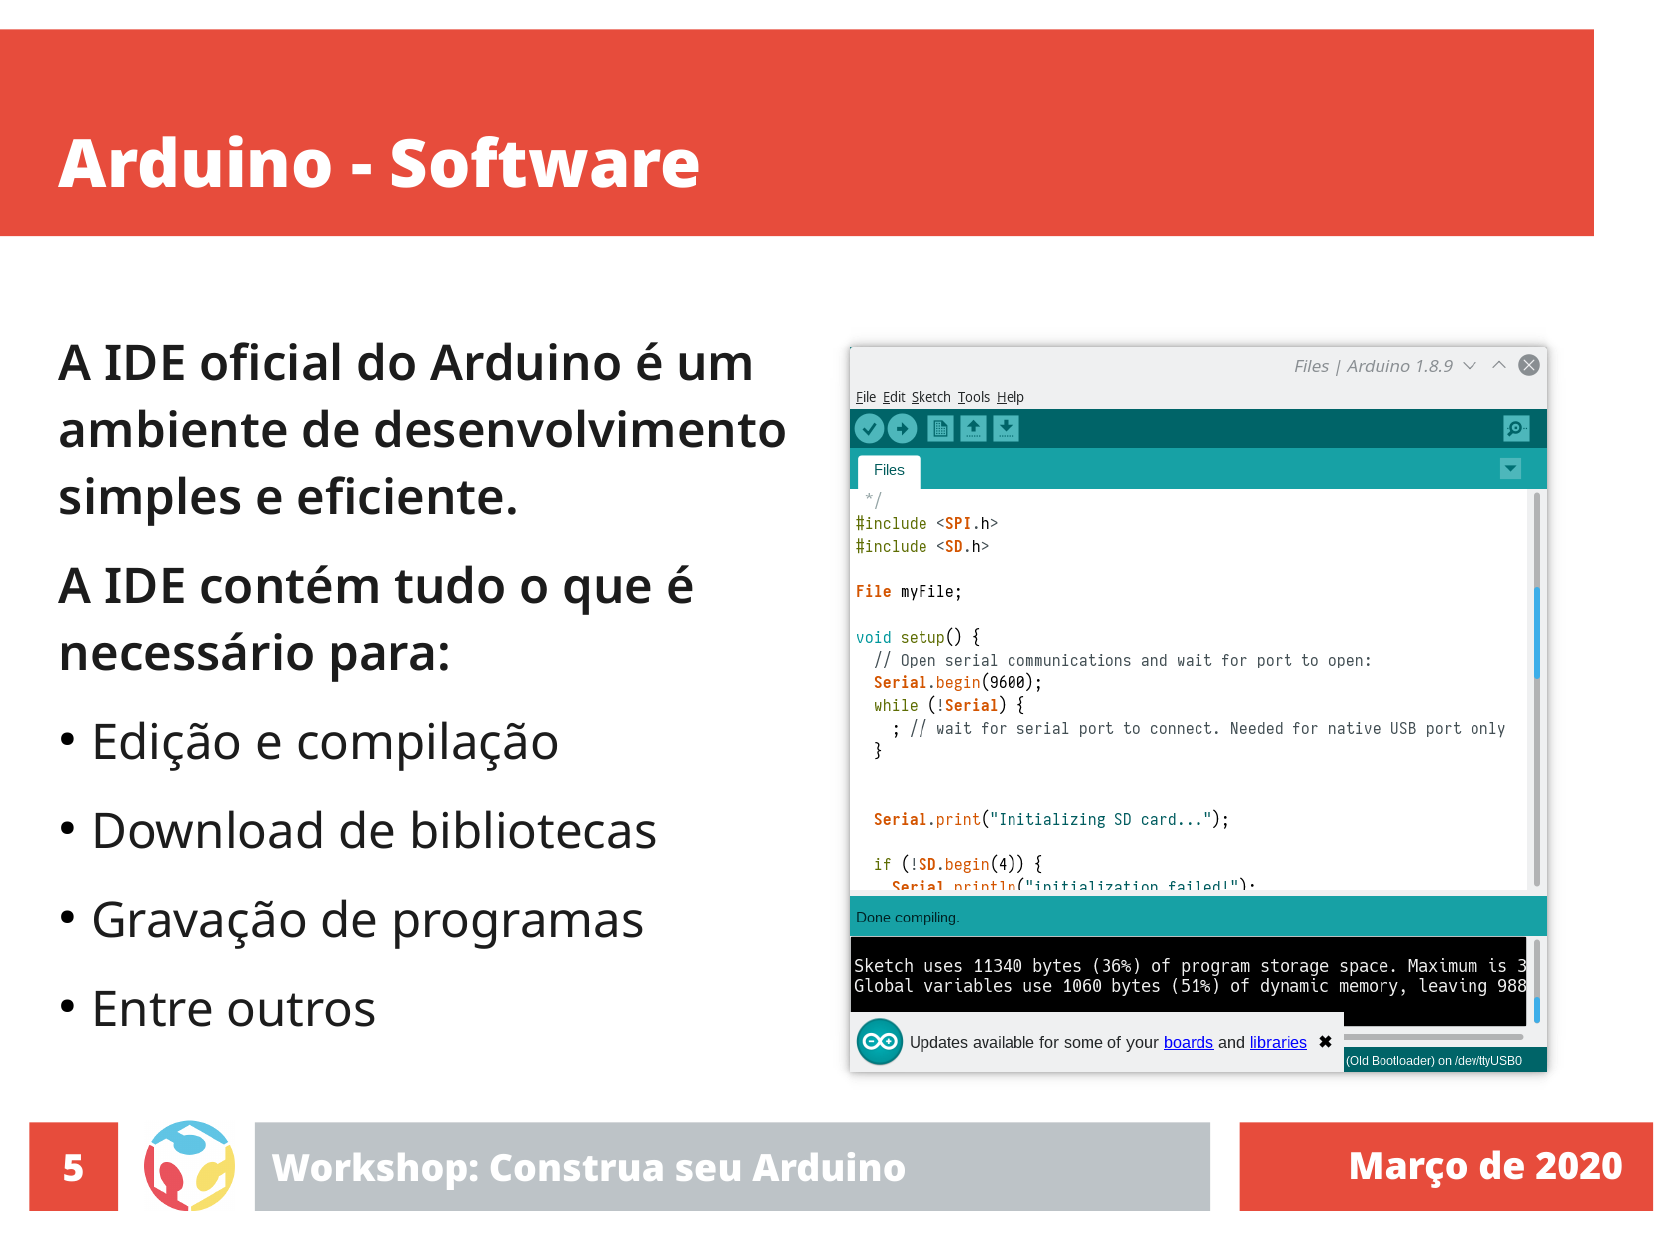

# Arduino - Software
A IDE oficial do Arduino é um ambiente de desenvolvimento simples e eficiente.
A IDE contém tudo o que é necessário para:
Edição e compilação
Download de bibliotecas
Gravação de programas
Entre outros
5
Workshop: Construa seu Arduino
Março de 2020